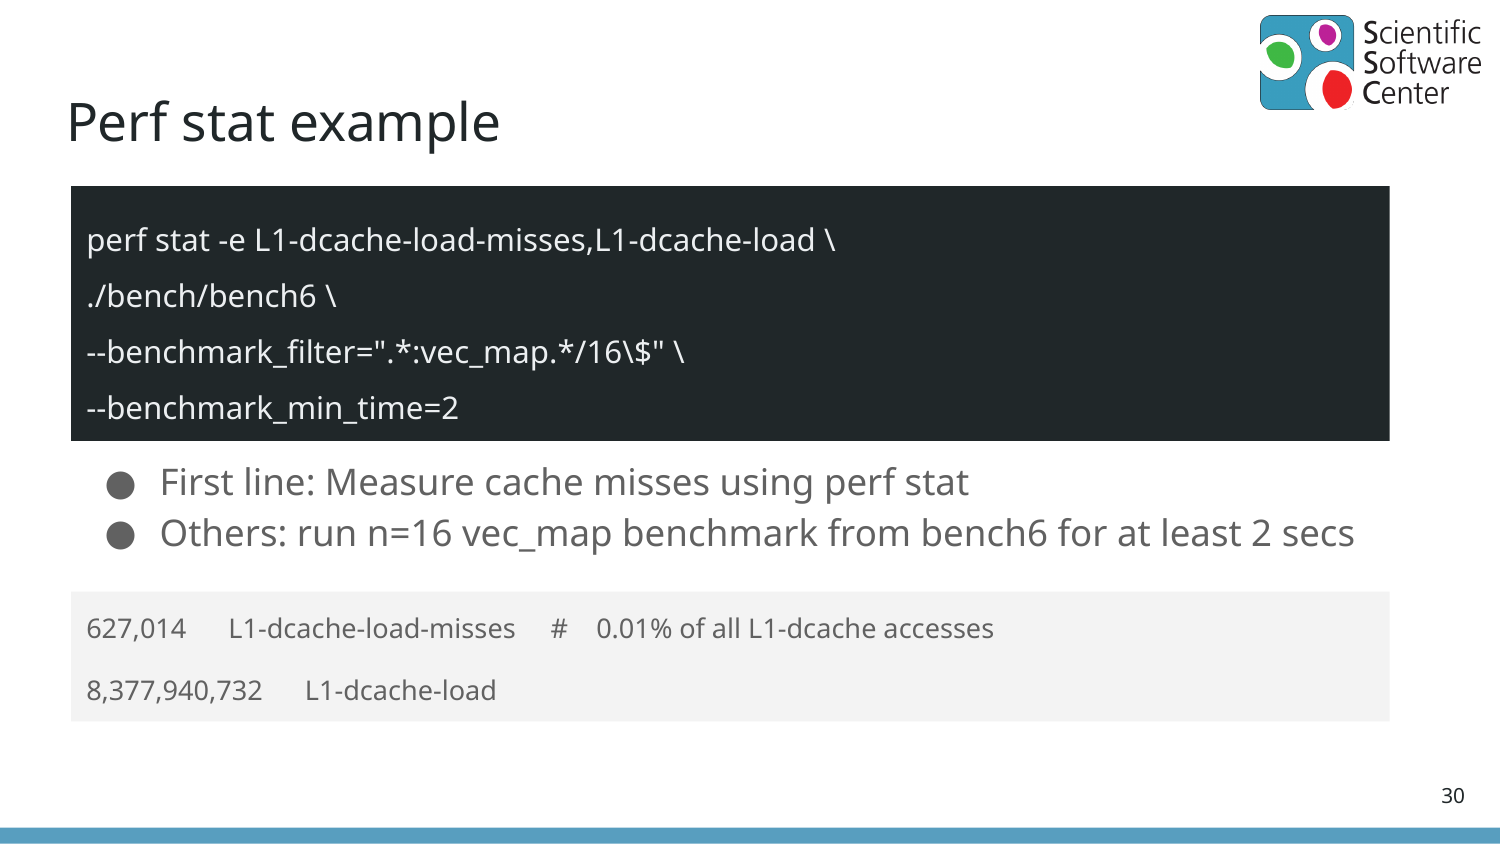

# Perf stat example
perf stat -e L1-dcache-load-misses,L1-dcache-load \
./bench/bench6 \
--benchmark_filter=".*:vec_map.*/16\$" \
--benchmark_min_time=2
First line: Measure cache misses using perf stat
Others: run n=16 vec_map benchmark from bench6 for at least 2 secs
627,014 L1-dcache-load-misses # 0.01% of all L1-dcache accesses
8,377,940,732 L1-dcache-load